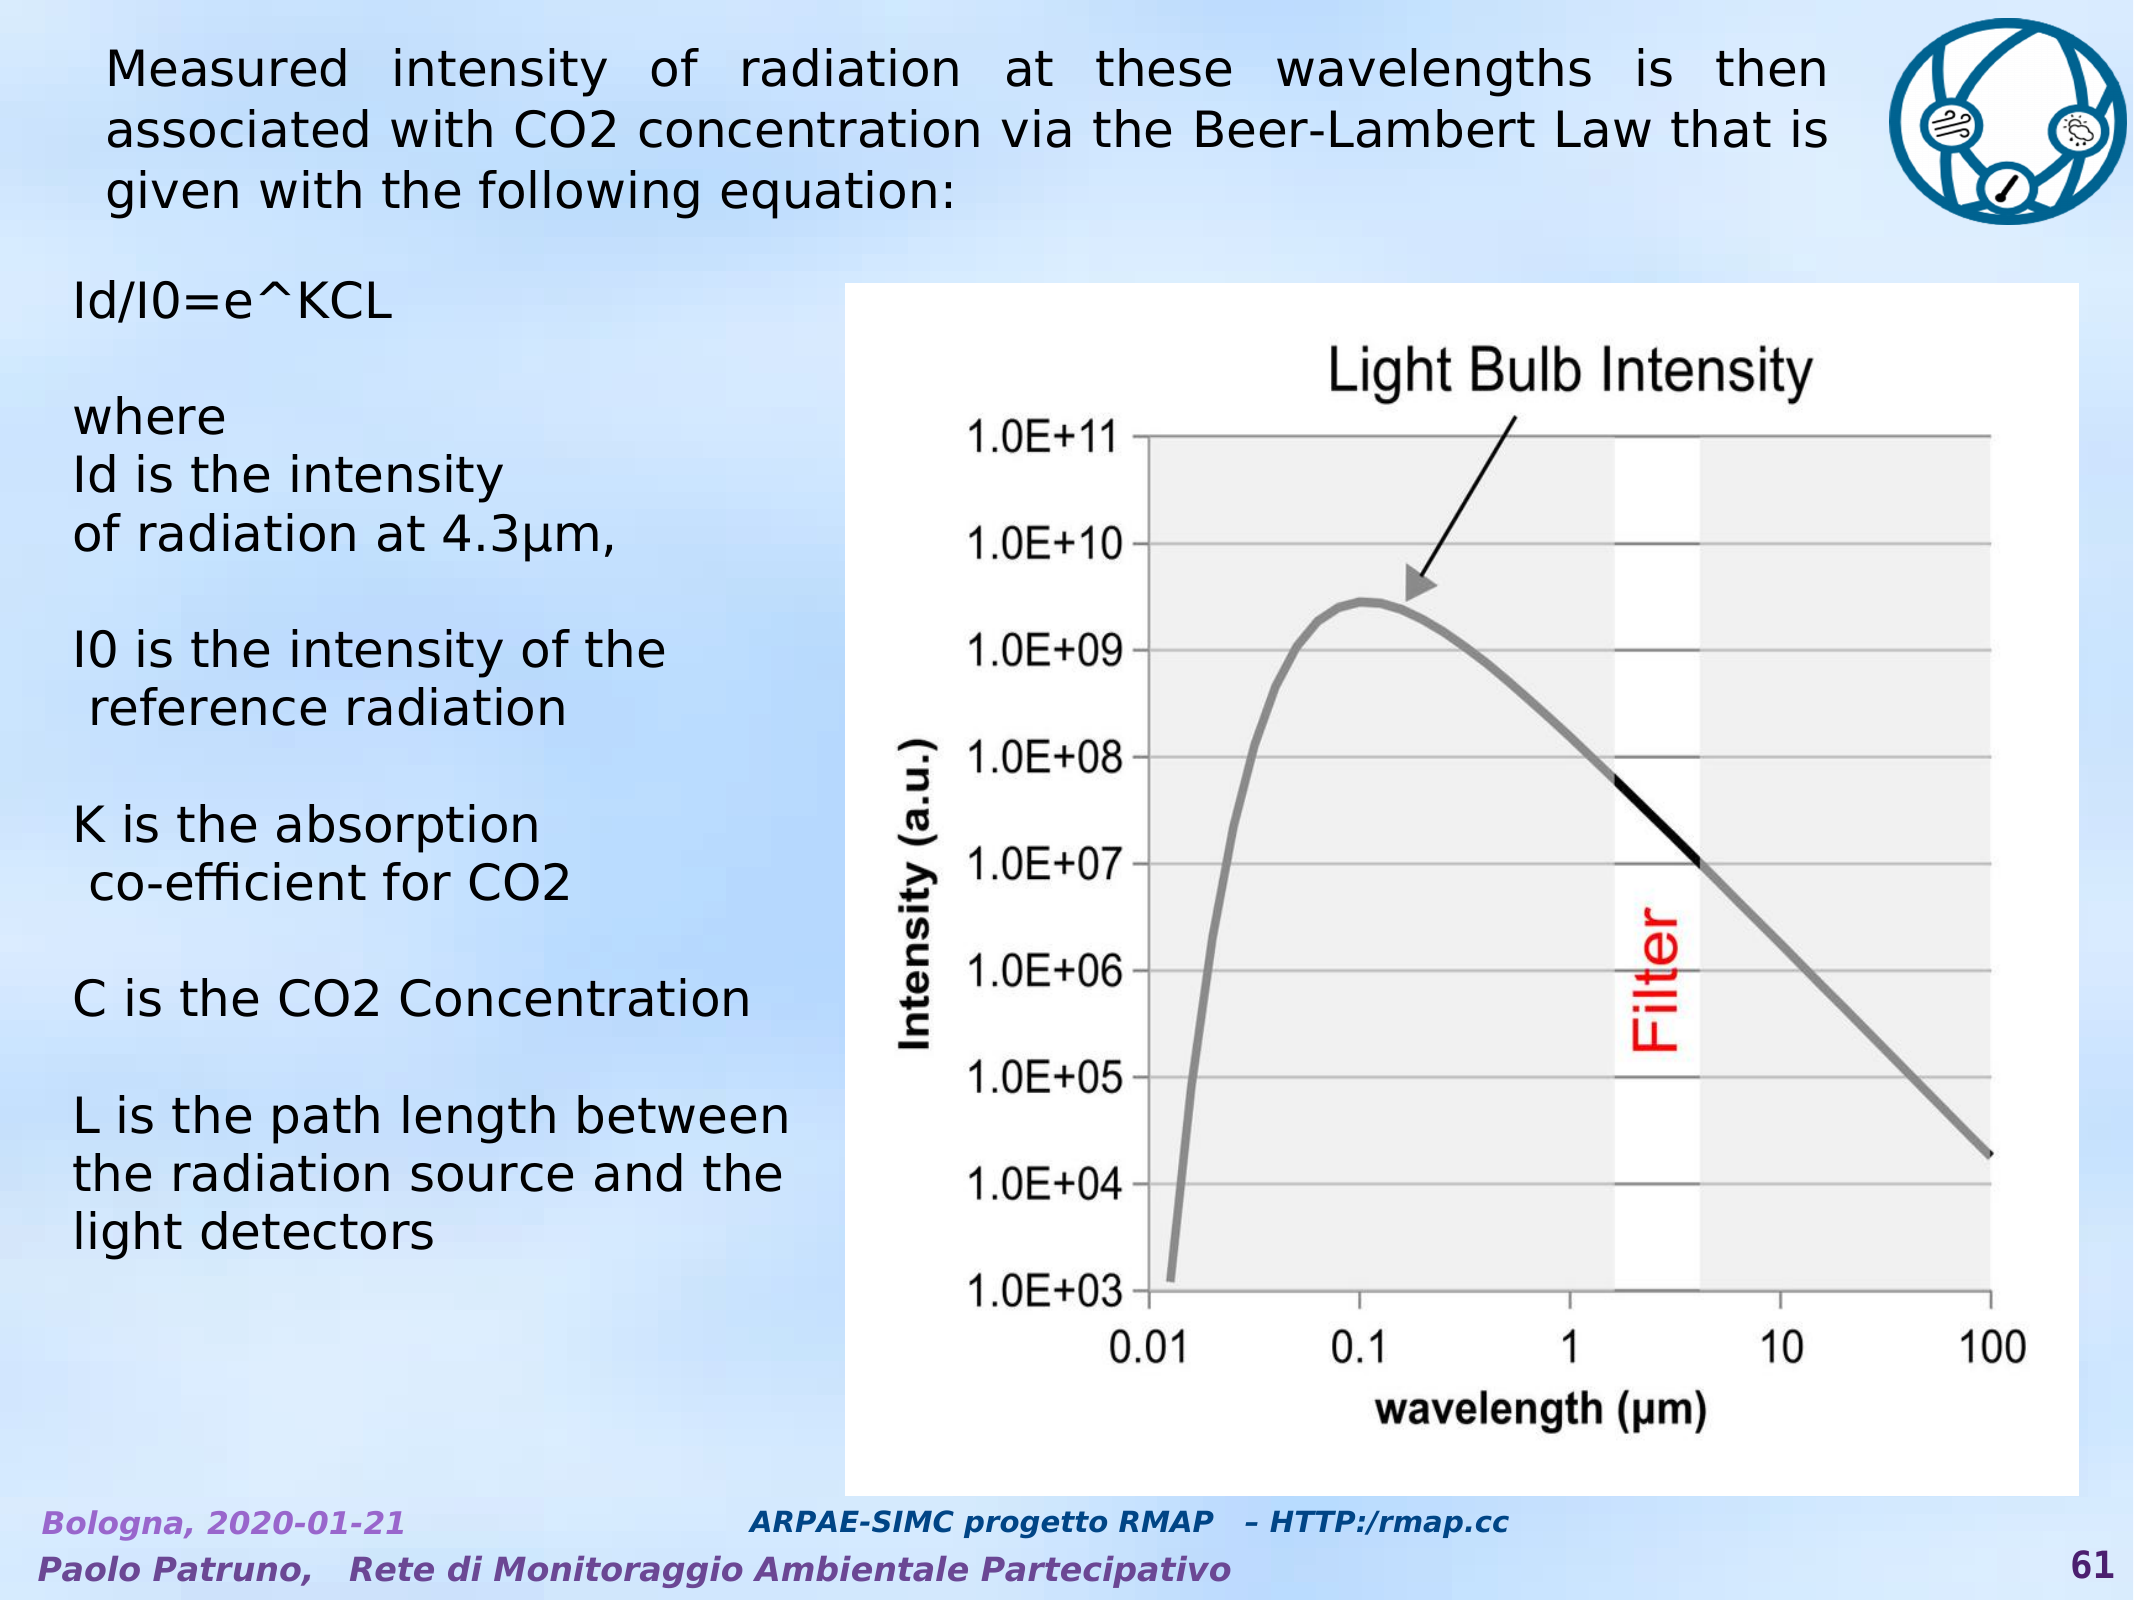

# Measured intensity of radiation at these wavelengths is then associated with CO2 concentration via the Beer-Lambert Law that is given with the following equation:
Id/I0=e^KCL
where
Id is the intensity
of radiation at 4.3μm,
I0 is the intensity of the
 reference radiation
K is the absorption
 co-efficient for CO2
C is the CO2 Concentration
L is the path length between
the radiation source and the
light detectors